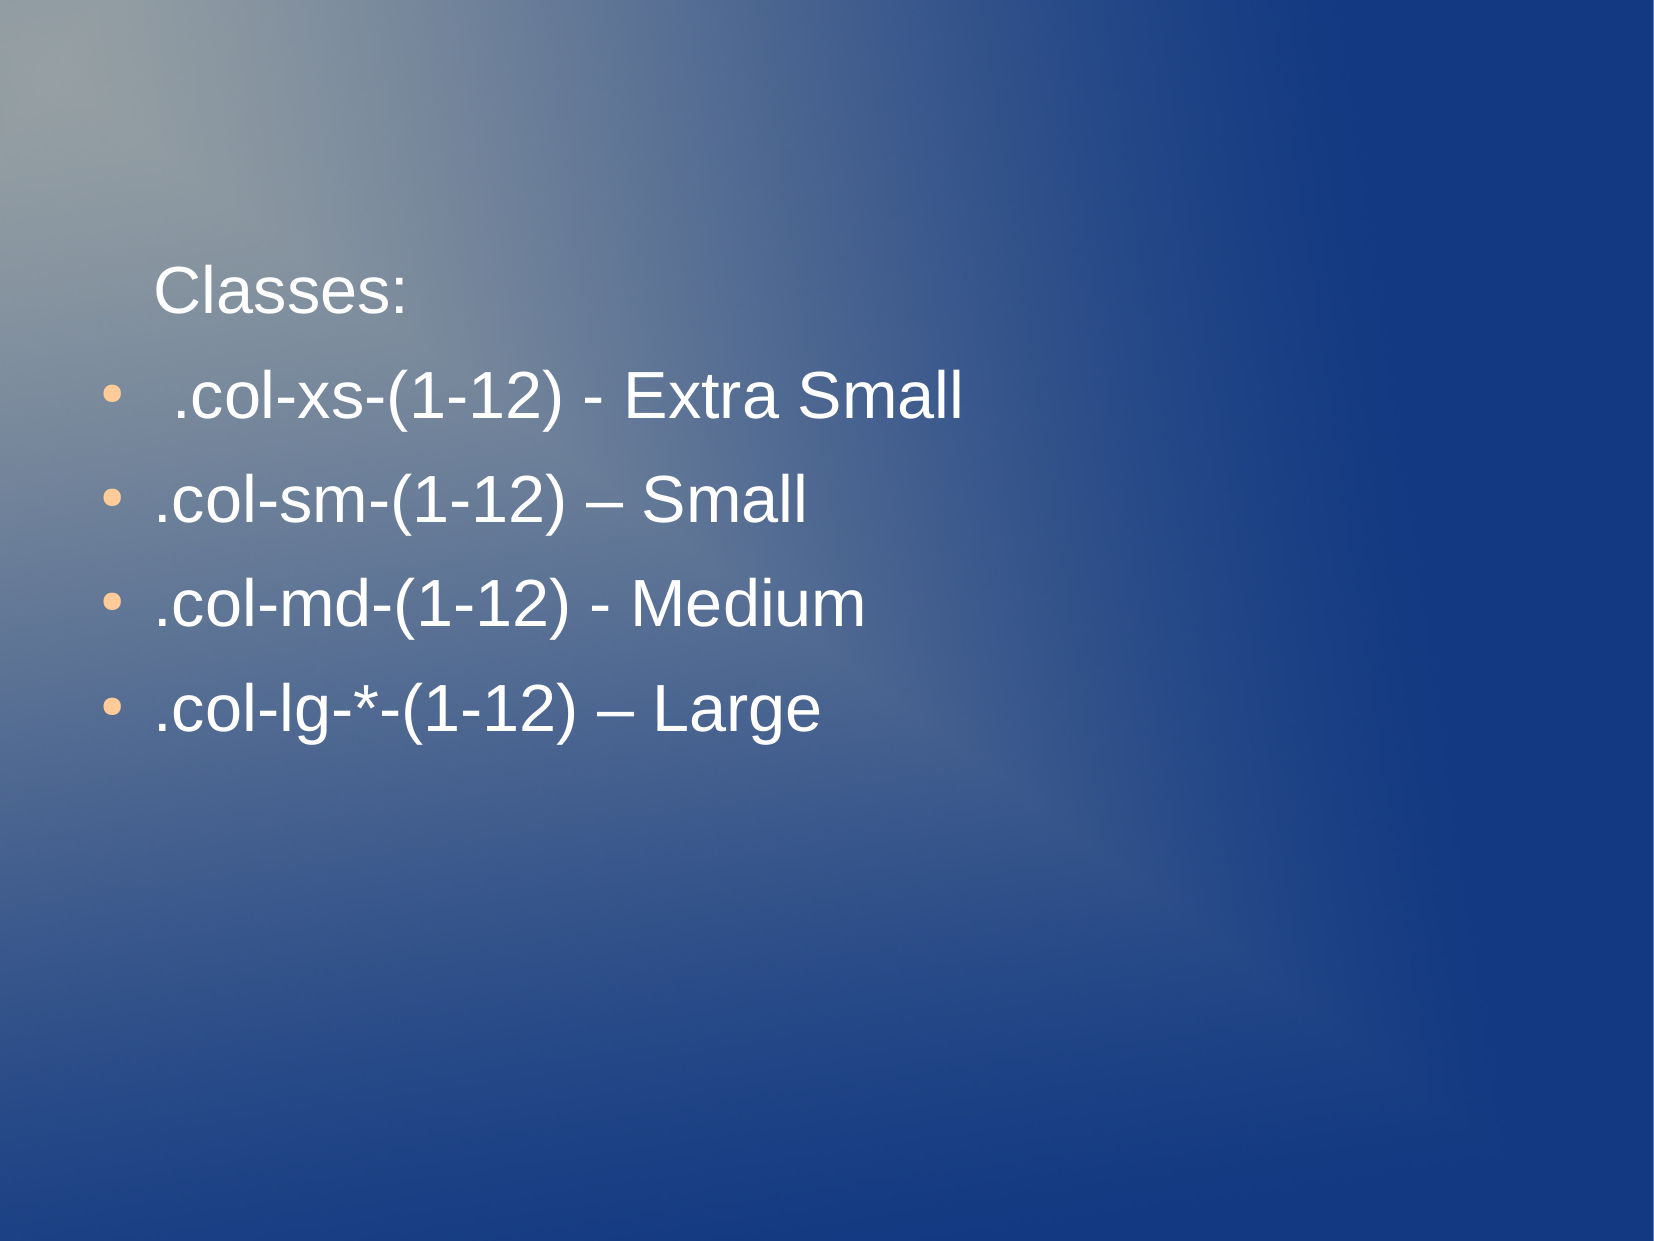

# Classes:
 .col-xs-(1-12) - Extra Small
.col-sm-(1-12) – Small
.col-md-(1-12) - Medium
.col-lg-*-(1-12) – Large